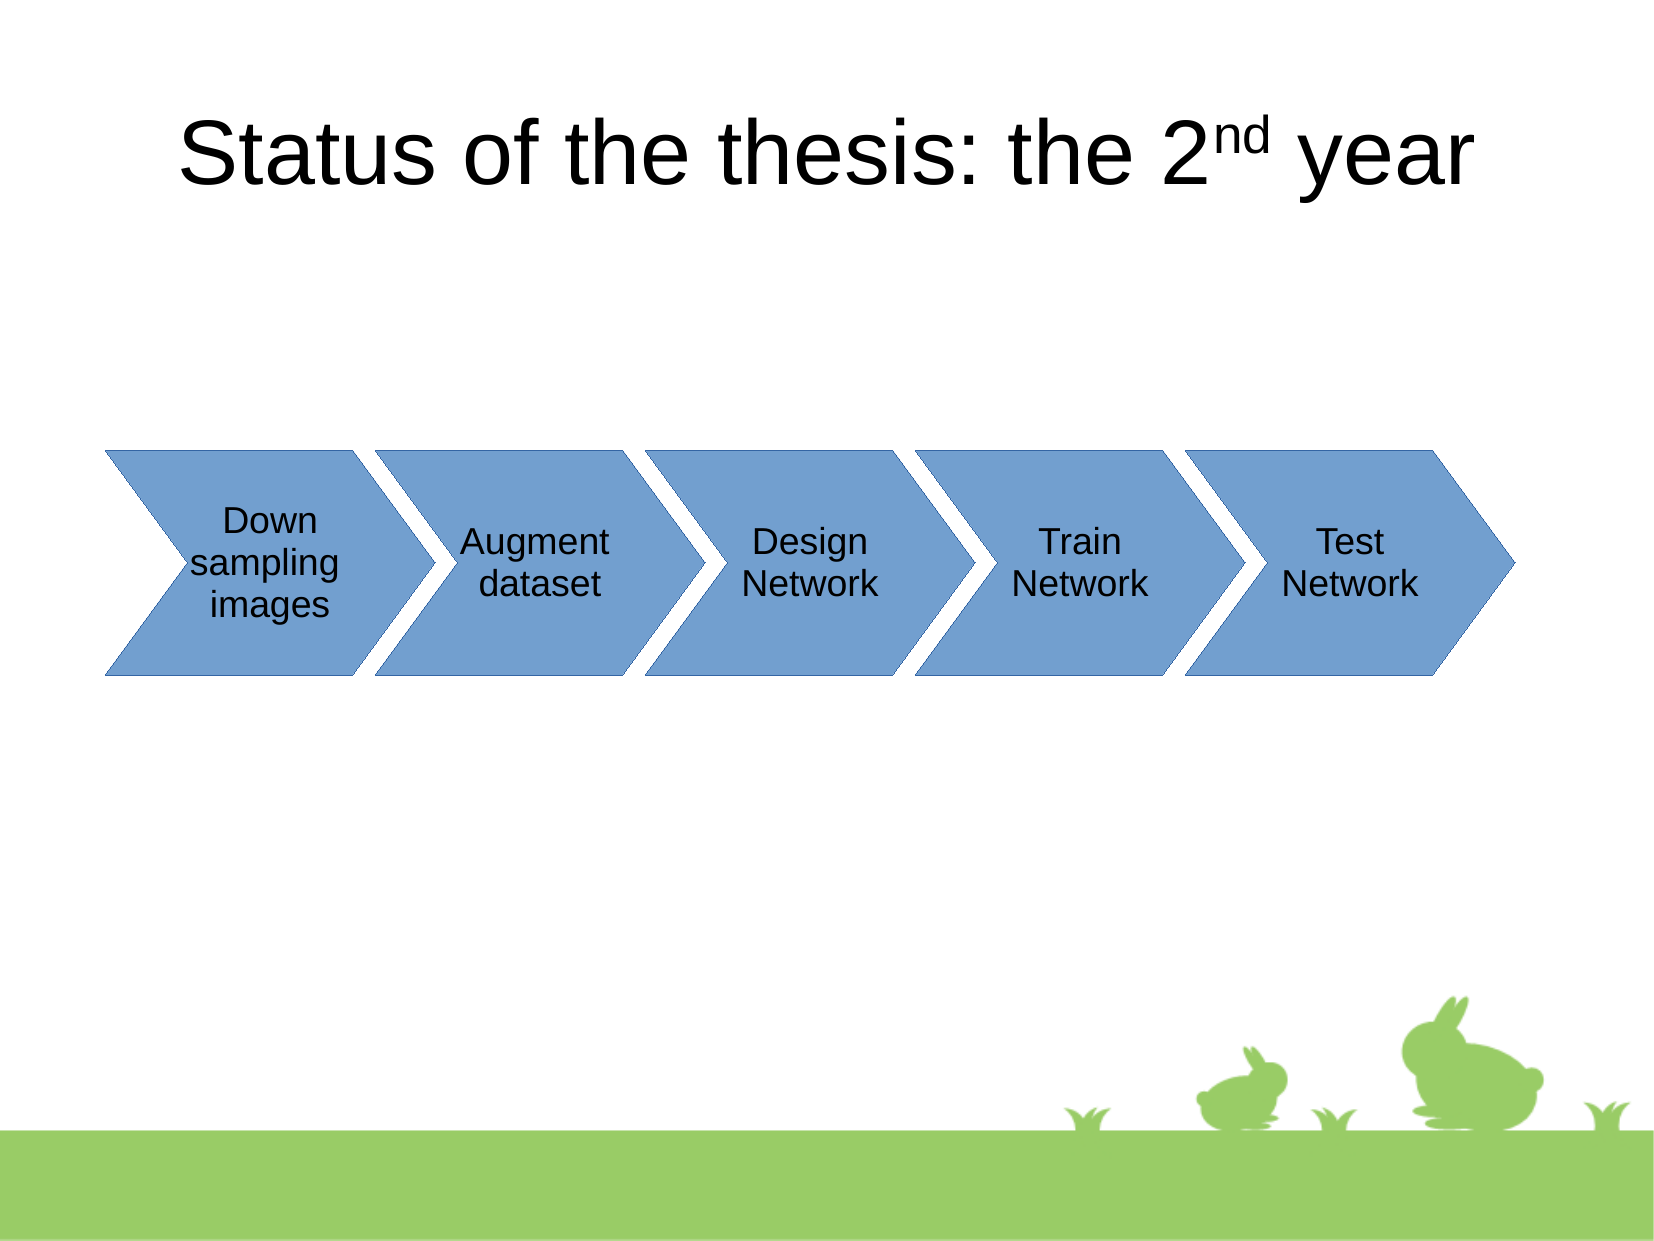

# Status of the thesis: the 2nd year
Down
sampling
images
Augment
dataset
Design
Network
Train
Network
Test
Network